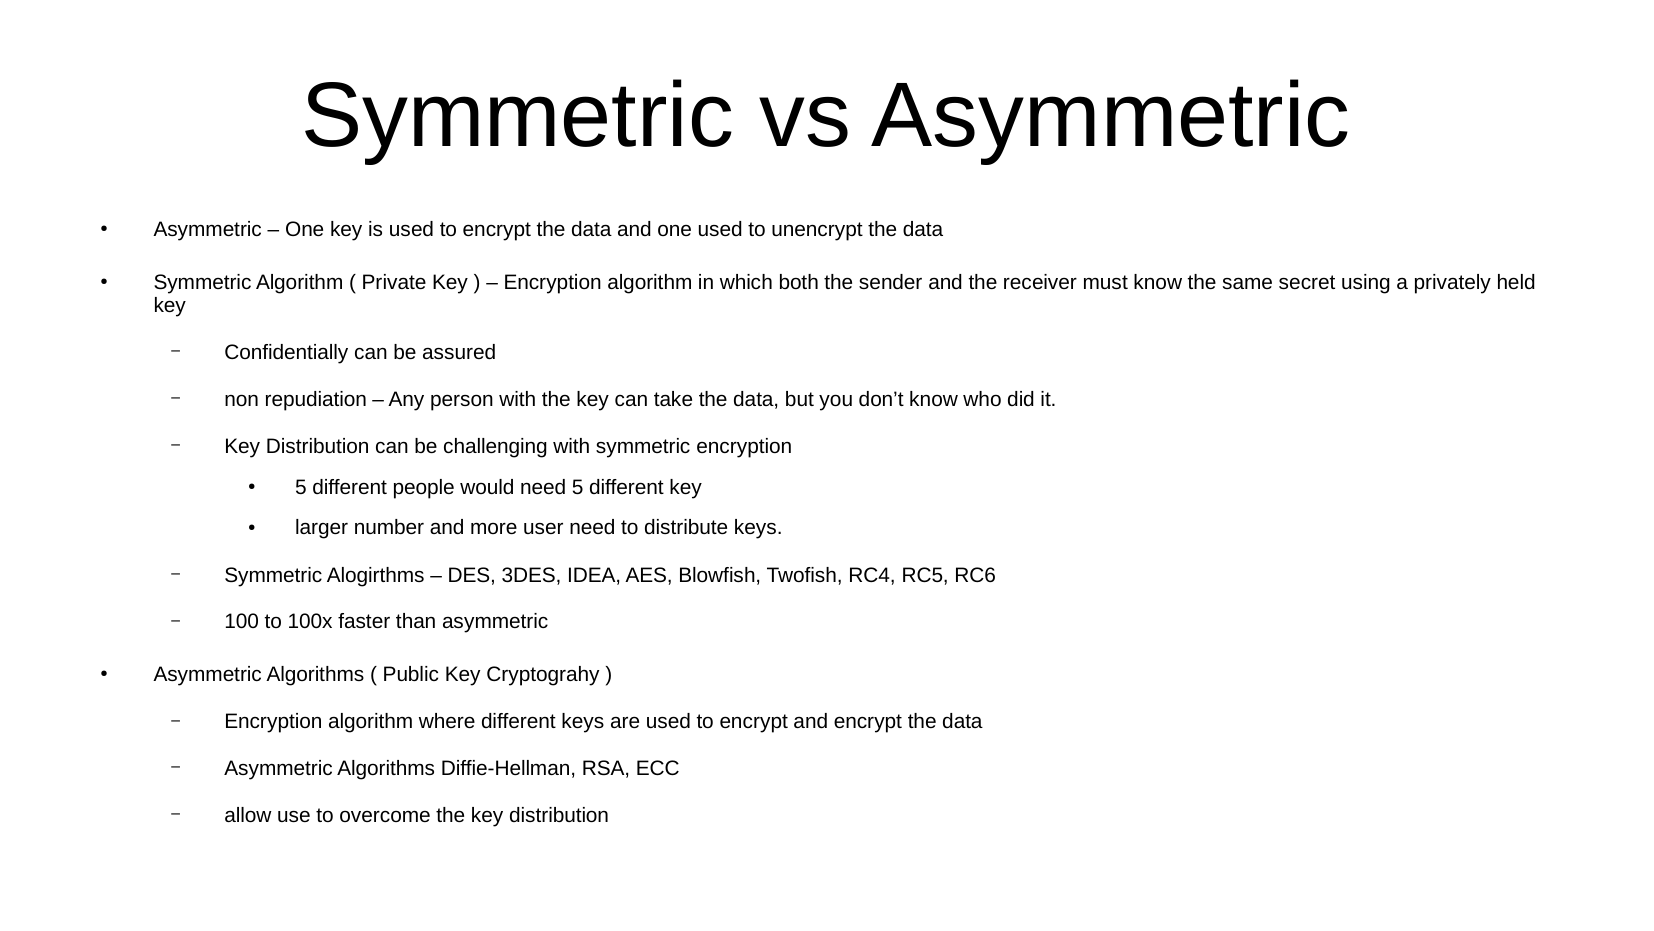

# Symmetric vs Asymmetric
Asymmetric – One key is used to encrypt the data and one used to unencrypt the data
Symmetric Algorithm ( Private Key ) – Encryption algorithm in which both the sender and the receiver must know the same secret using a privately held key
Confidentially can be assured
non repudiation – Any person with the key can take the data, but you don’t know who did it.
Key Distribution can be challenging with symmetric encryption
5 different people would need 5 different key
larger number and more user need to distribute keys.
Symmetric Alogirthms – DES, 3DES, IDEA, AES, Blowfish, Twofish, RC4, RC5, RC6
100 to 100x faster than asymmetric
Asymmetric Algorithms ( Public Key Cryptograhy )
Encryption algorithm where different keys are used to encrypt and encrypt the data
Asymmetric Algorithms Diffie-Hellman, RSA, ECC
allow use to overcome the key distribution